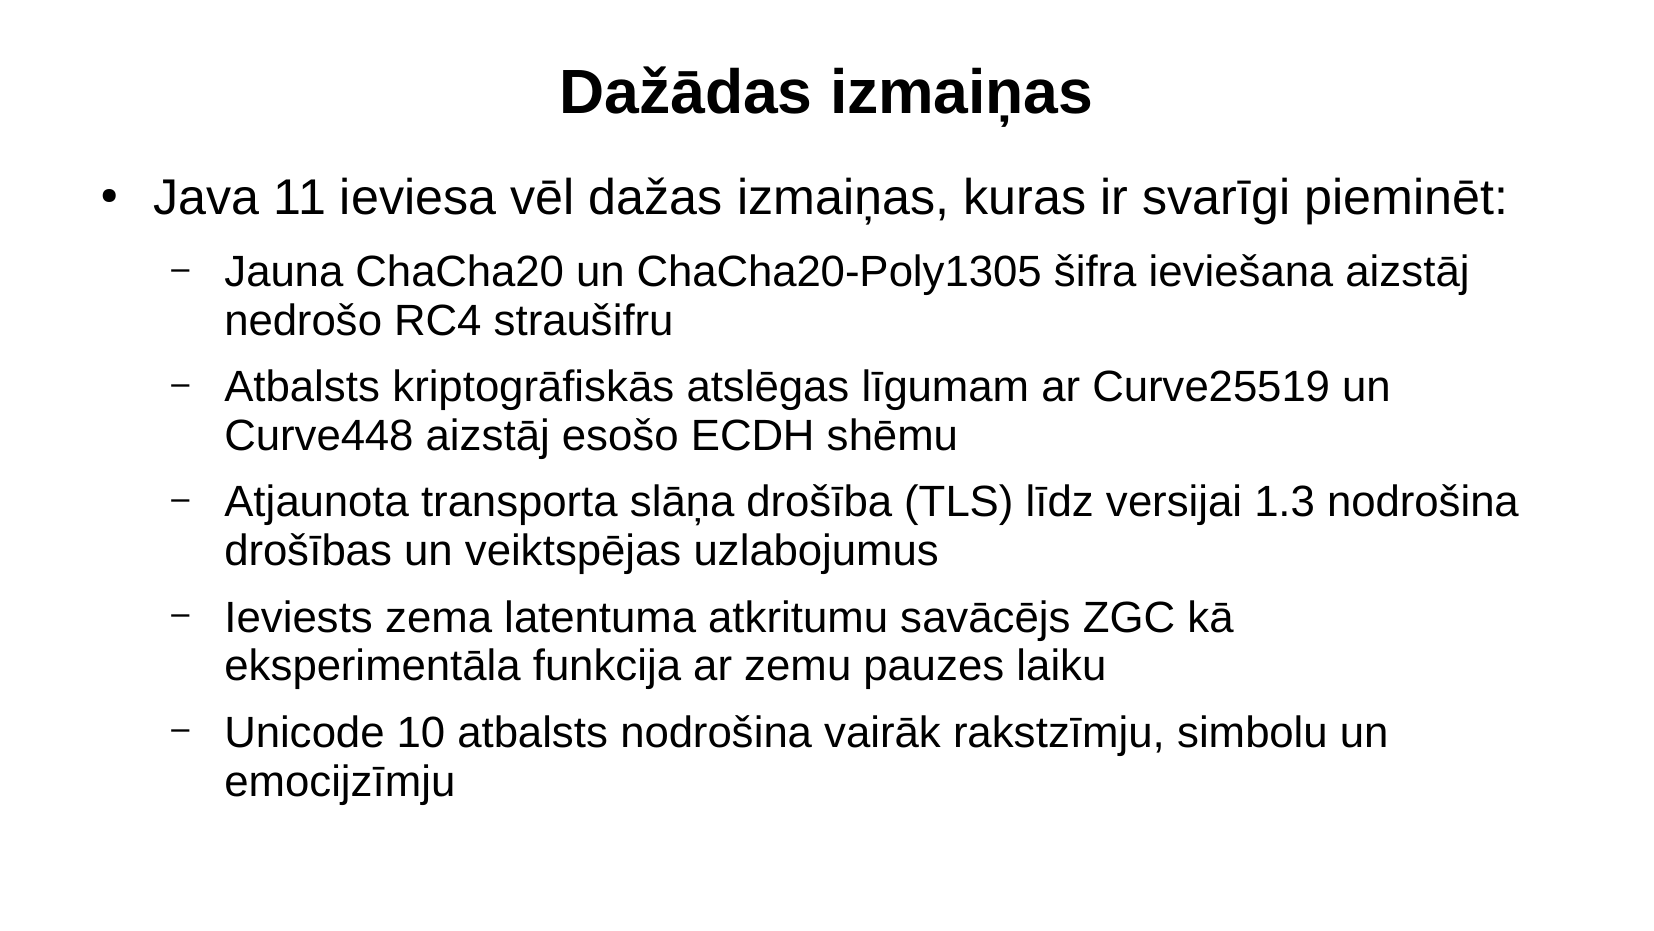

# Dažādas izmaiņas
Java 11 ieviesa vēl dažas izmaiņas, kuras ir svarīgi pieminēt:
Jauna ChaCha20 un ChaCha20-Poly1305 šifra ieviešana aizstāj nedrošo RC4 straušifru
Atbalsts kriptogrāfiskās atslēgas līgumam ar Curve25519 un Curve448 aizstāj esošo ECDH shēmu
Atjaunota transporta slāņa drošība (TLS) līdz versijai 1.3 nodrošina drošības un veiktspējas uzlabojumus
Ieviests zema latentuma atkritumu savācējs ZGC kā eksperimentāla funkcija ar zemu pauzes laiku
Unicode 10 atbalsts nodrošina vairāk rakstzīmju, simbolu un emocijzīmju